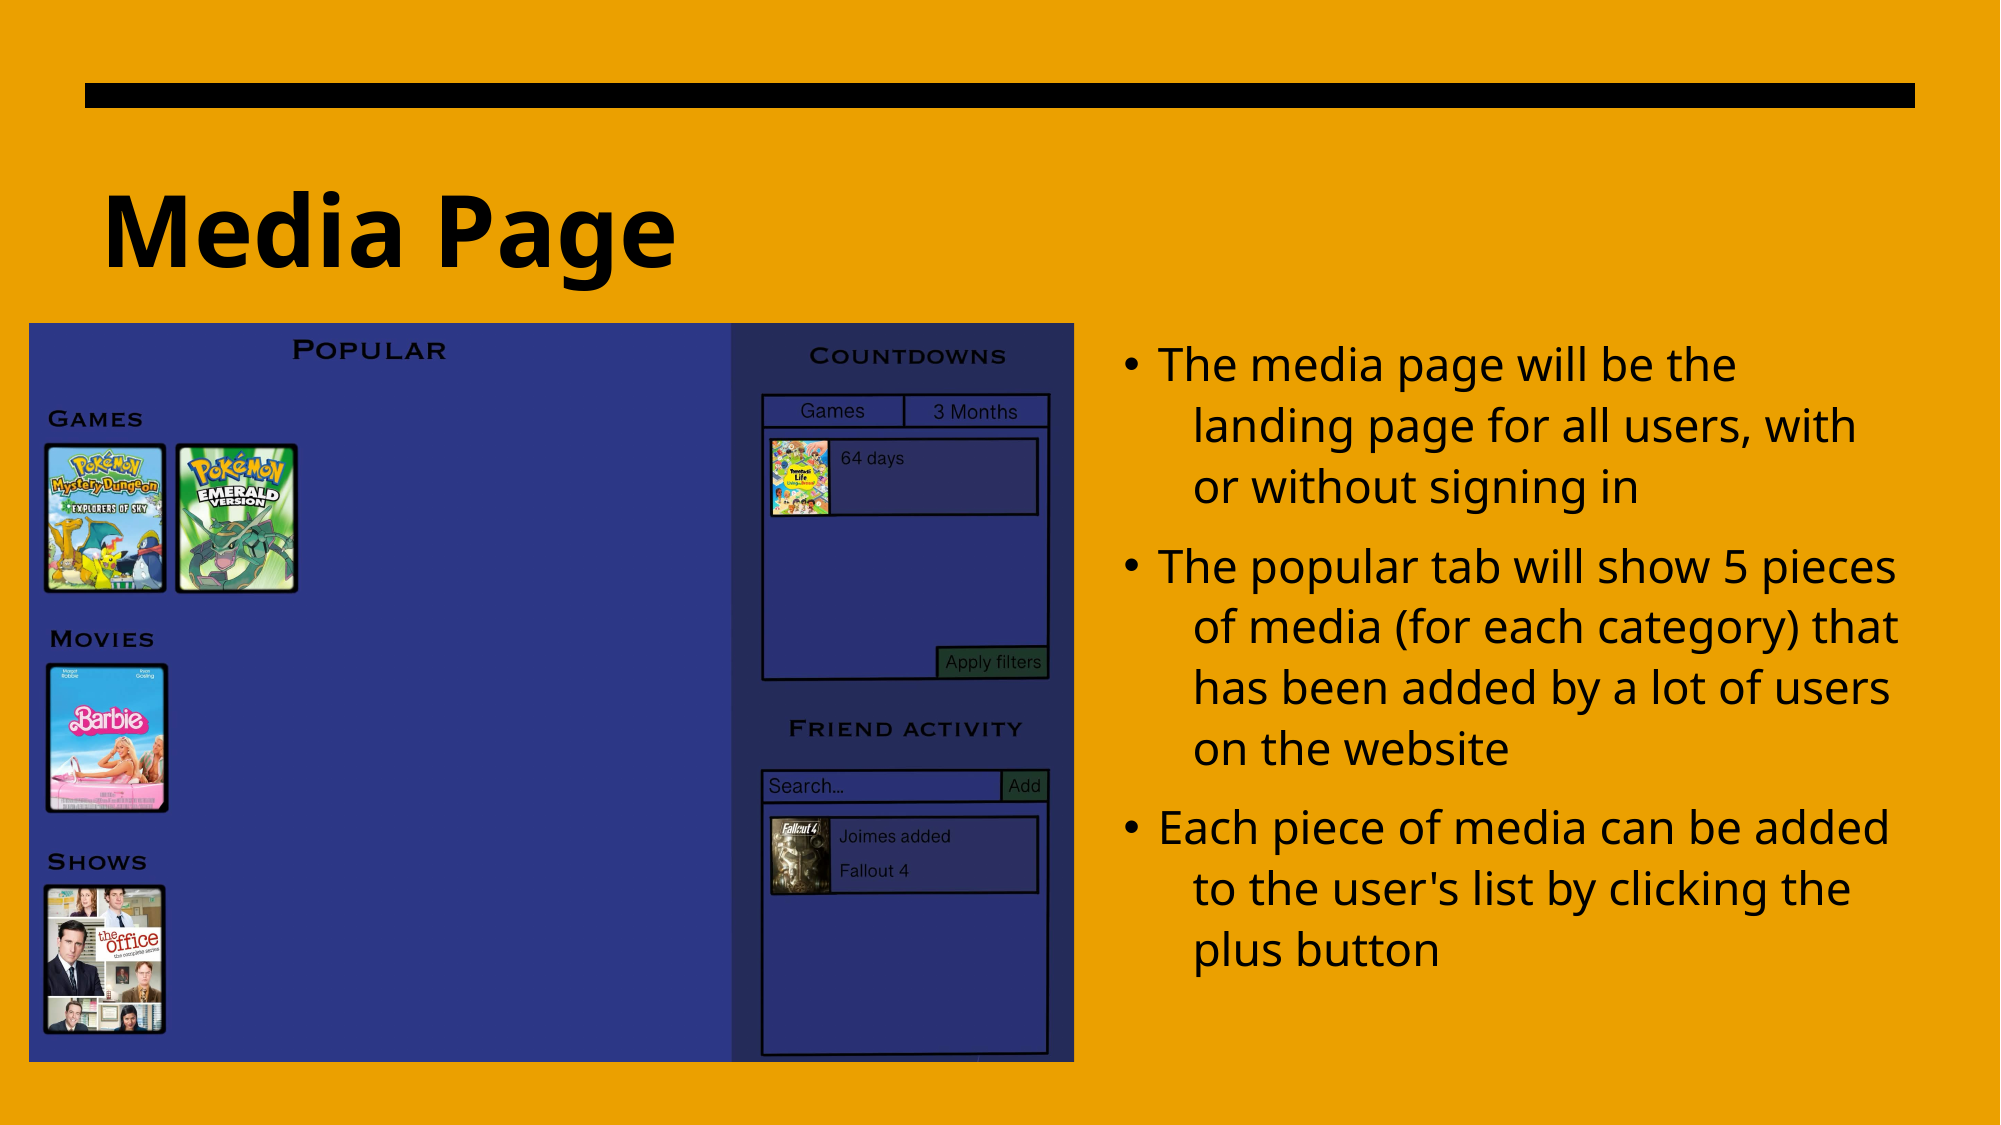

# Media Page
The media page will be the landing page for all users, with or without signing in
The popular tab will show 5 pieces of media (for each category) that has been added by a lot of users on the website
Each piece of media can be added to the user's list by clicking the plus button